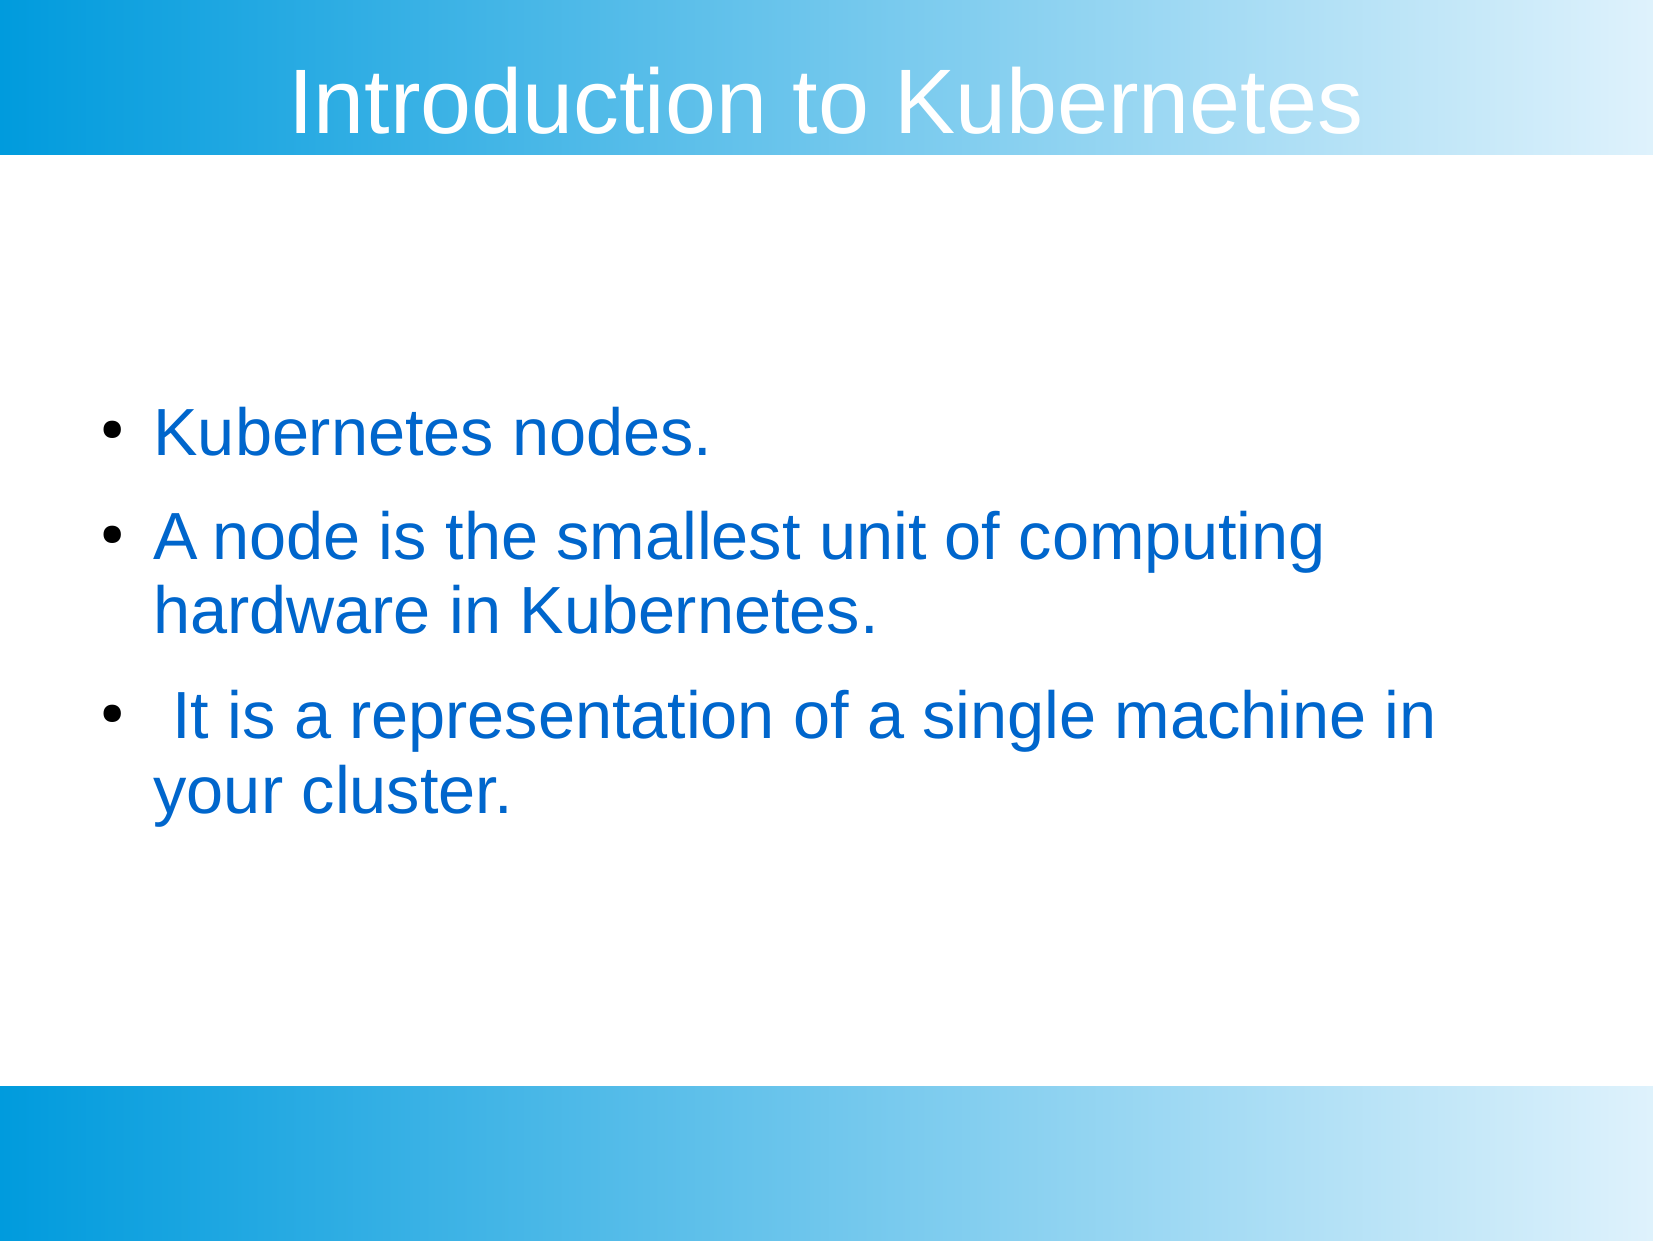

# Introduction to Kubernetes
Kubernetes nodes.
A node is the smallest unit of computing hardware in Kubernetes.
 It is a representation of a single machine in your cluster.